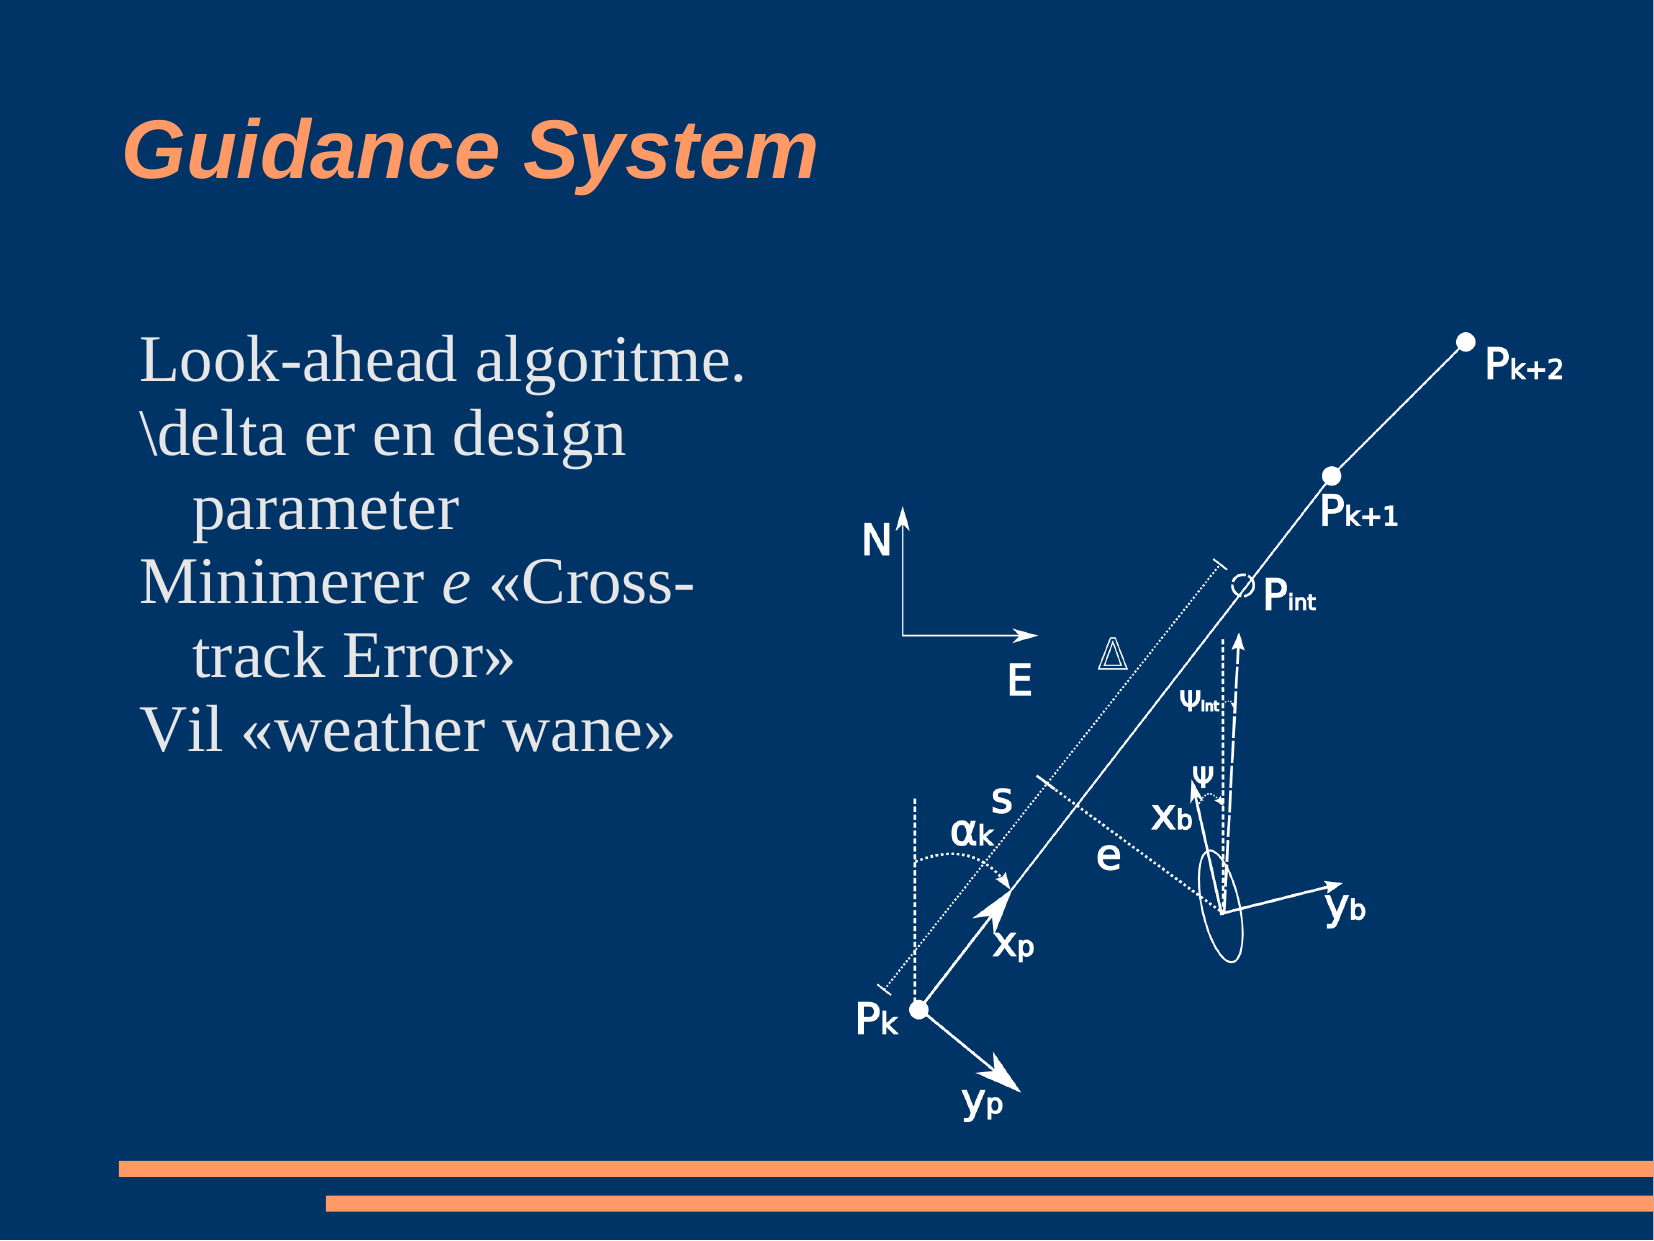

# Guidance System
Look-ahead algoritme.
\delta er en design parameter
Minimerer e «Cross-track Error»
Vil «weather wane»